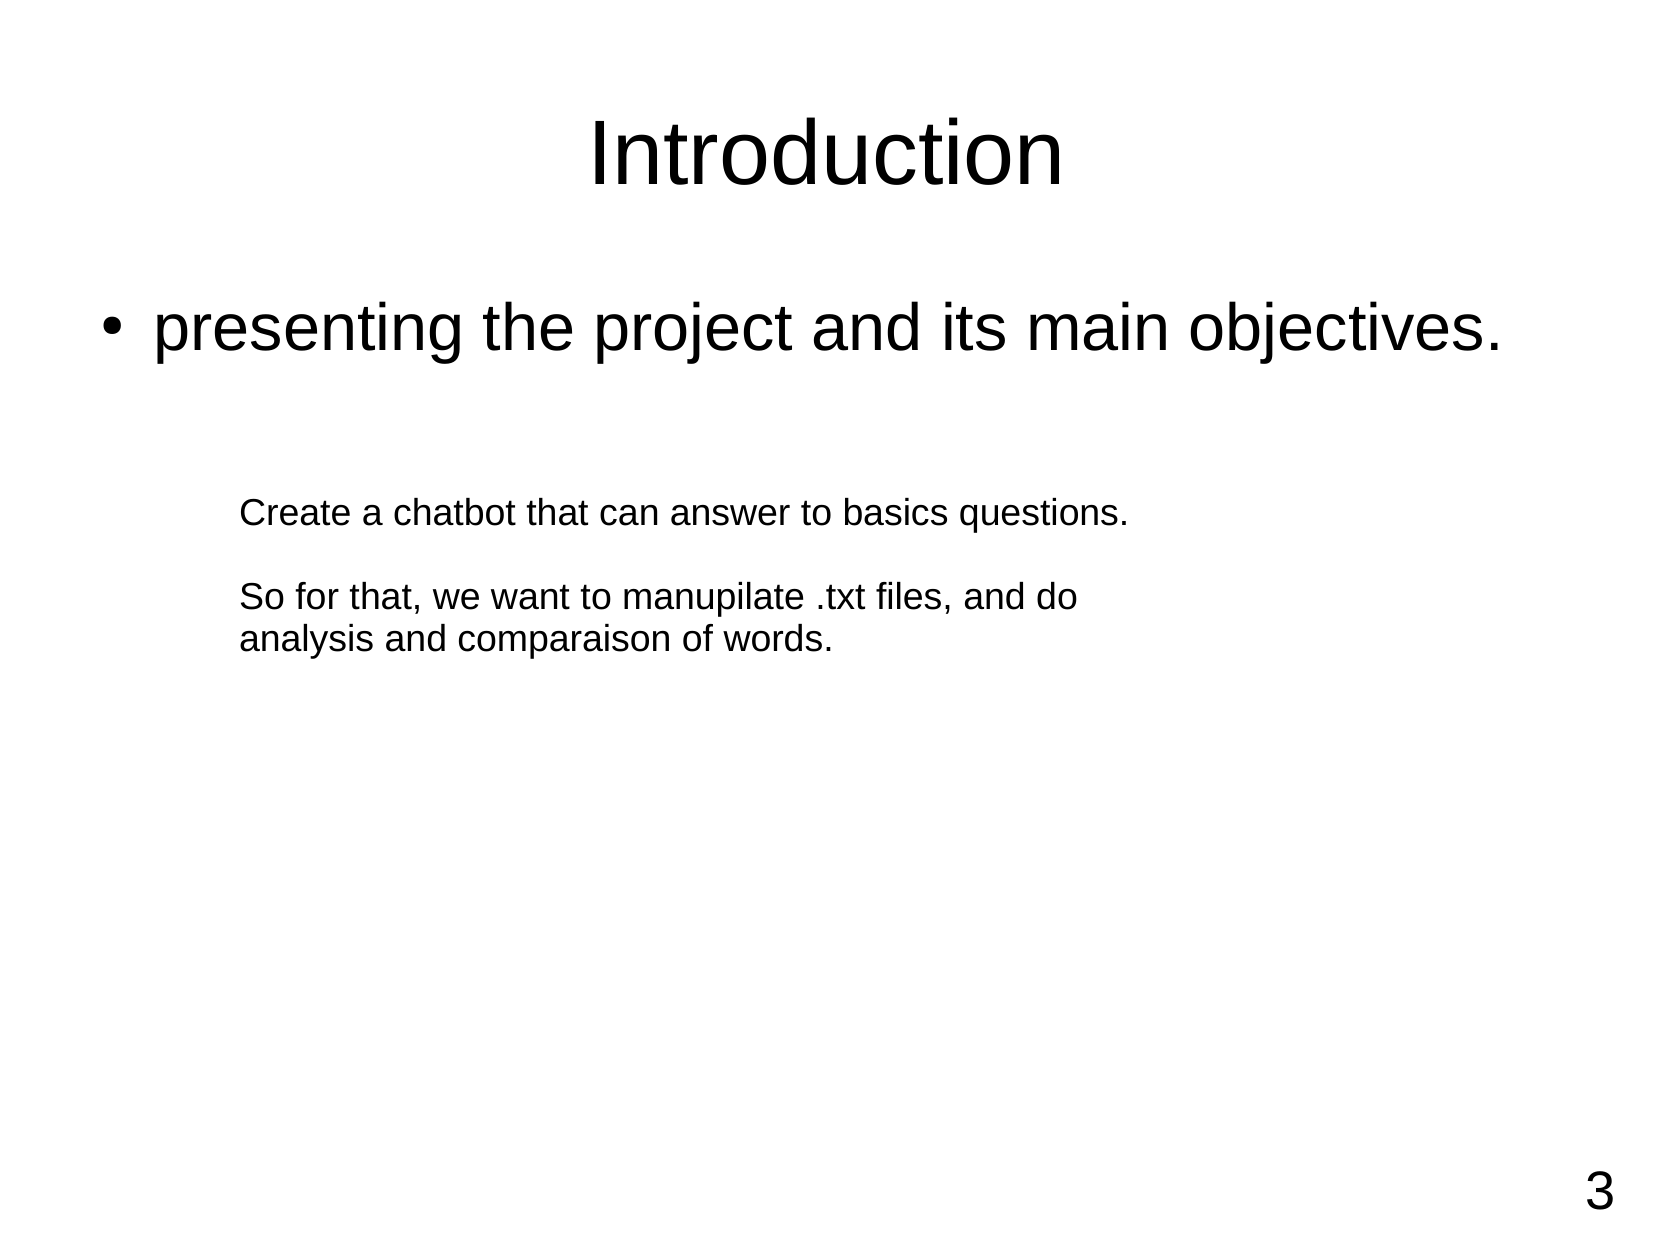

# Introduction
presenting the project and its main objectives.
Create a chatbot that can answer to basics questions.
So for that, we want to manupilate .txt files, and do analysis and comparaison of words.
3